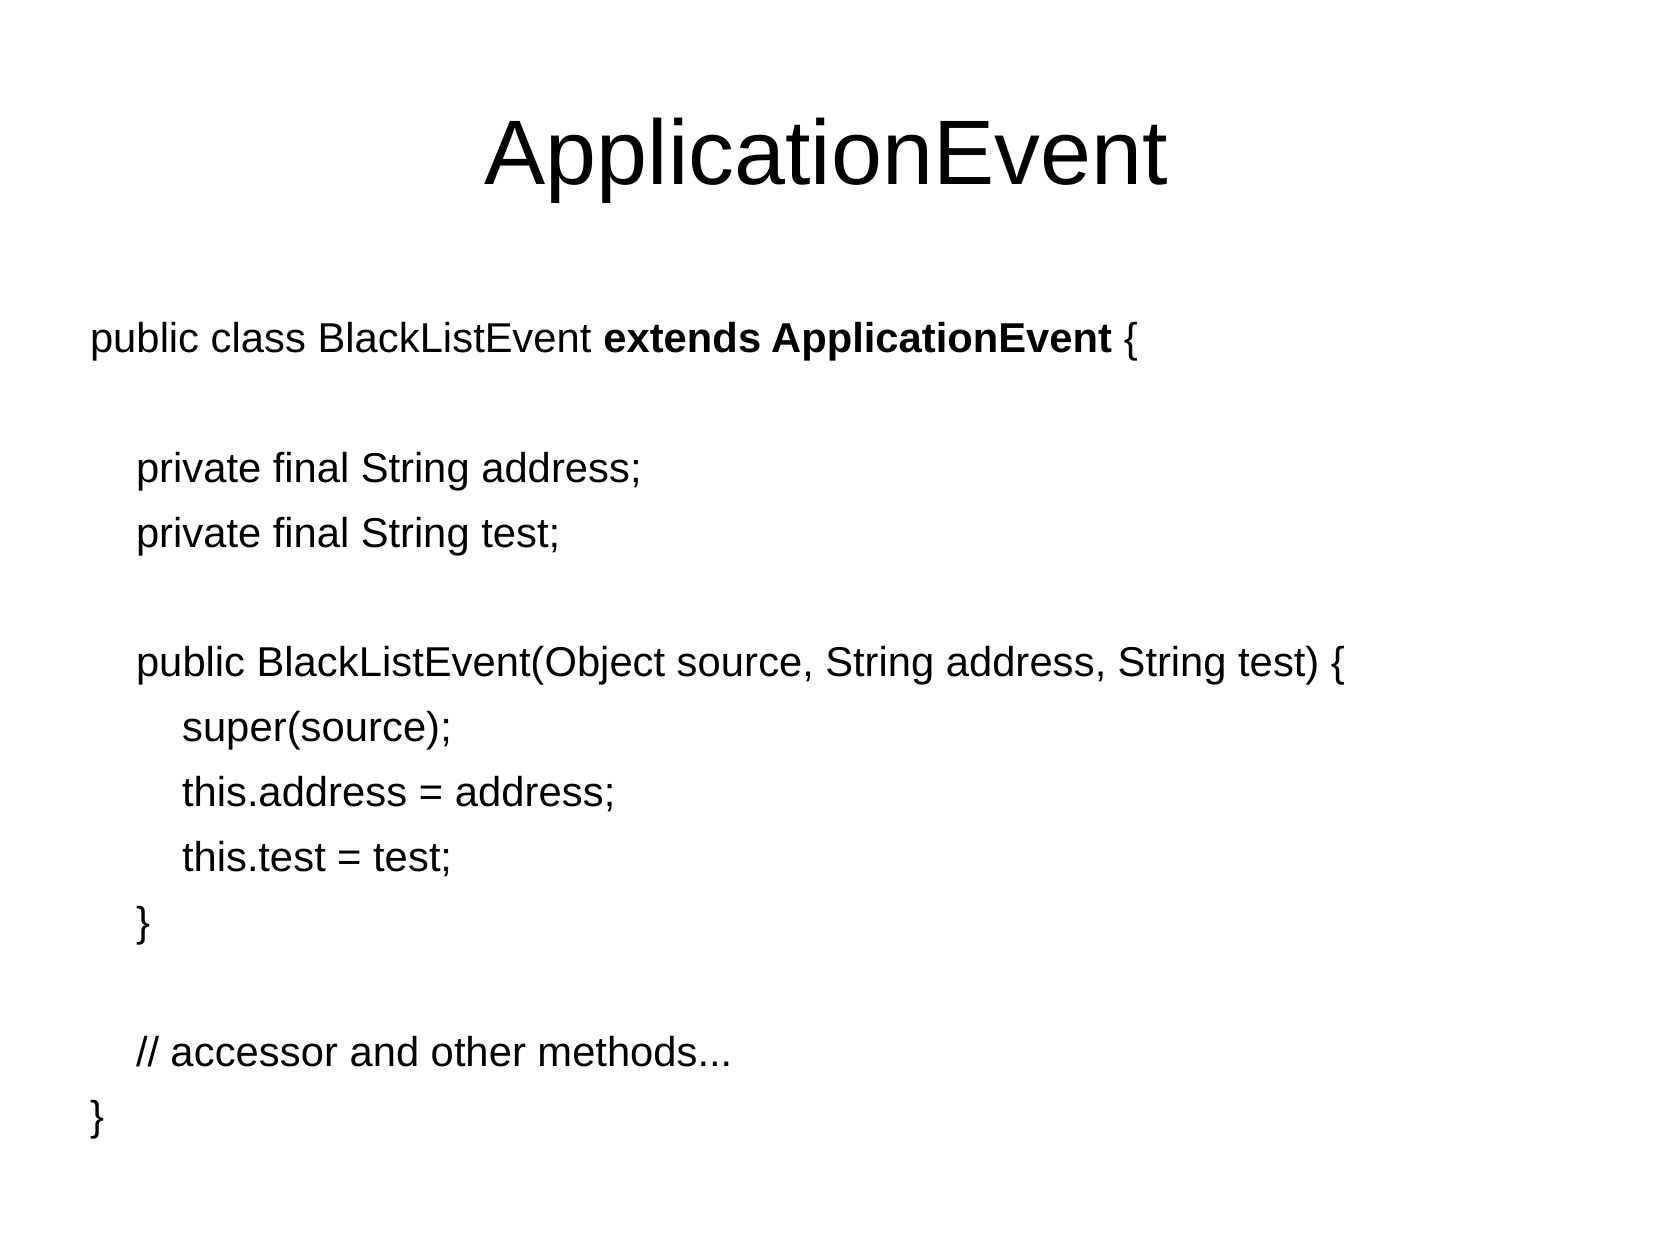

# ApplicationEvent
public class BlackListEvent extends ApplicationEvent {
 private final String address;
 private final String test;
 public BlackListEvent(Object source, String address, String test) {
 super(source);
 this.address = address;
 this.test = test;
 }
 // accessor and other methods...
}